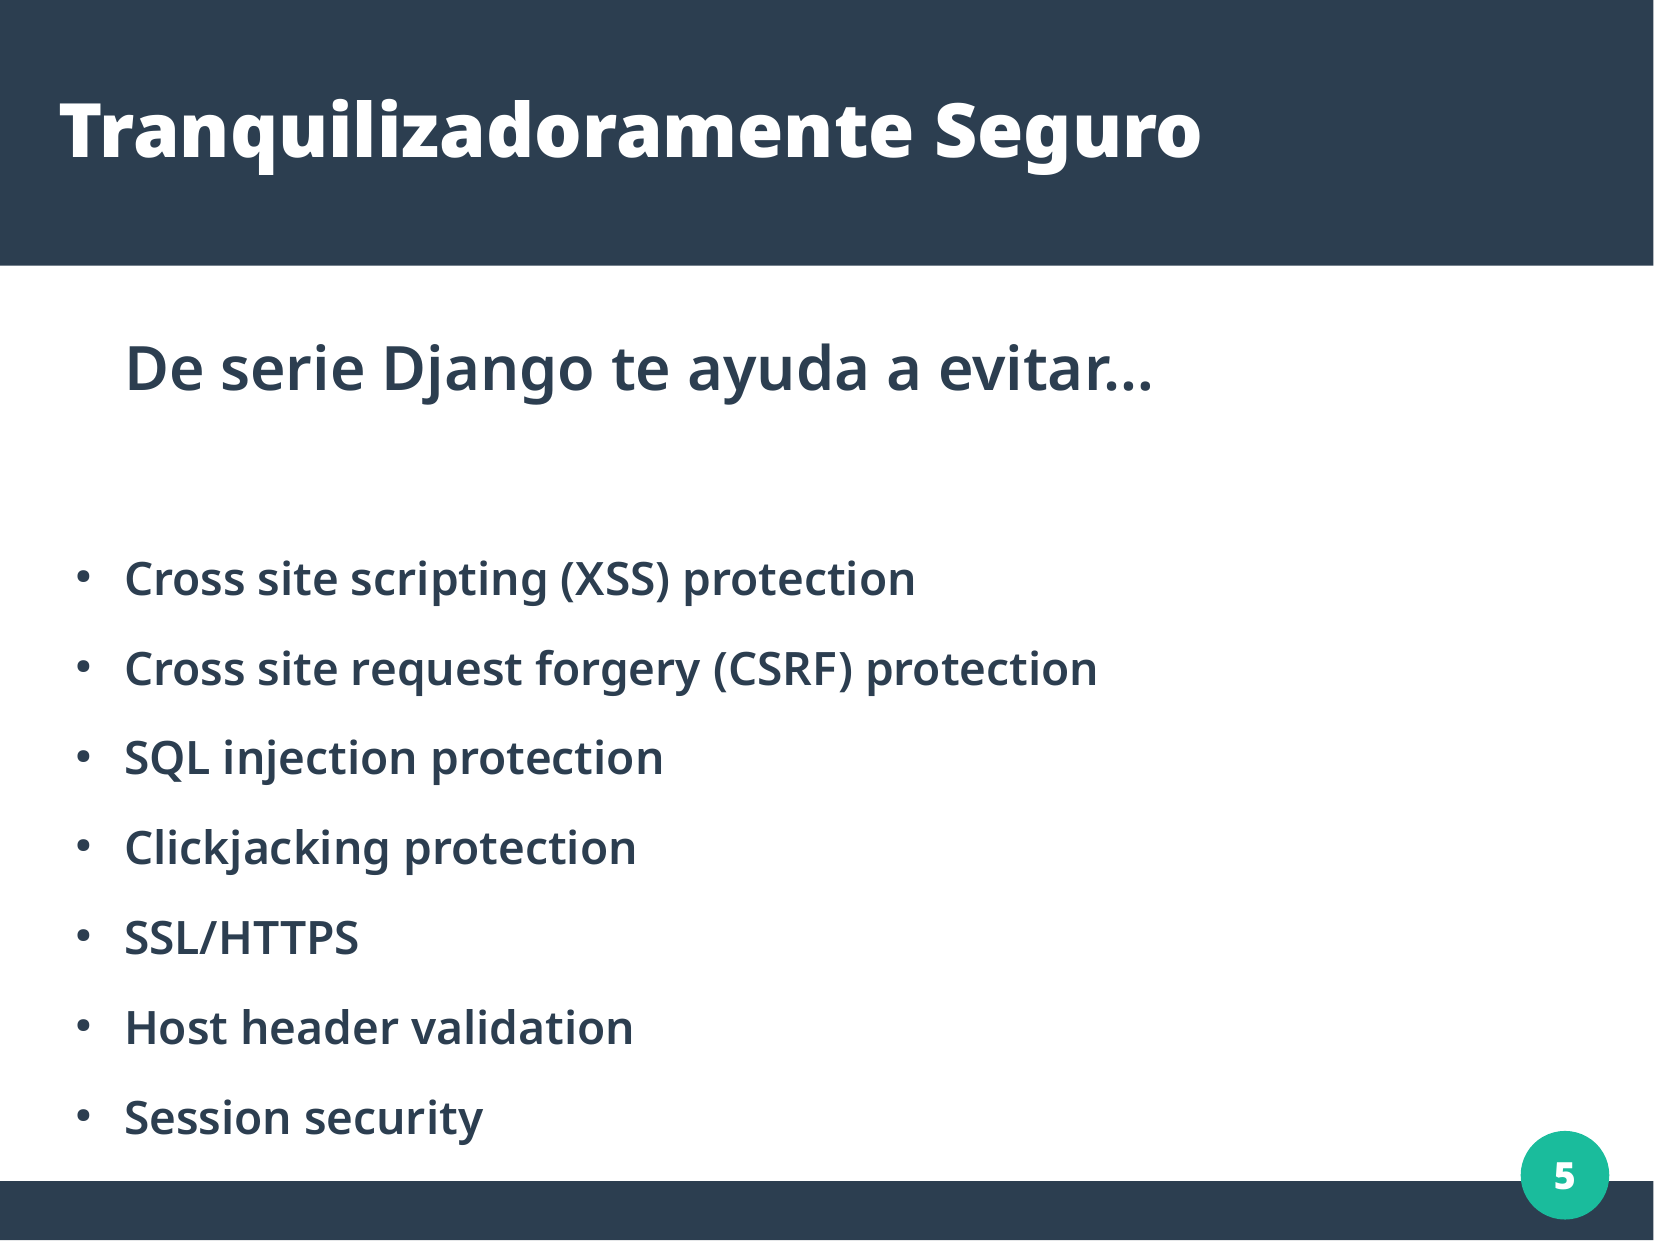

# Tranquilizadoramente Seguro
De serie Django te ayuda a evitar…
Cross site scripting (XSS) protection
Cross site request forgery (CSRF) protection
SQL injection protection
Clickjacking protection
SSL/HTTPS
Host header validation
Session security
5